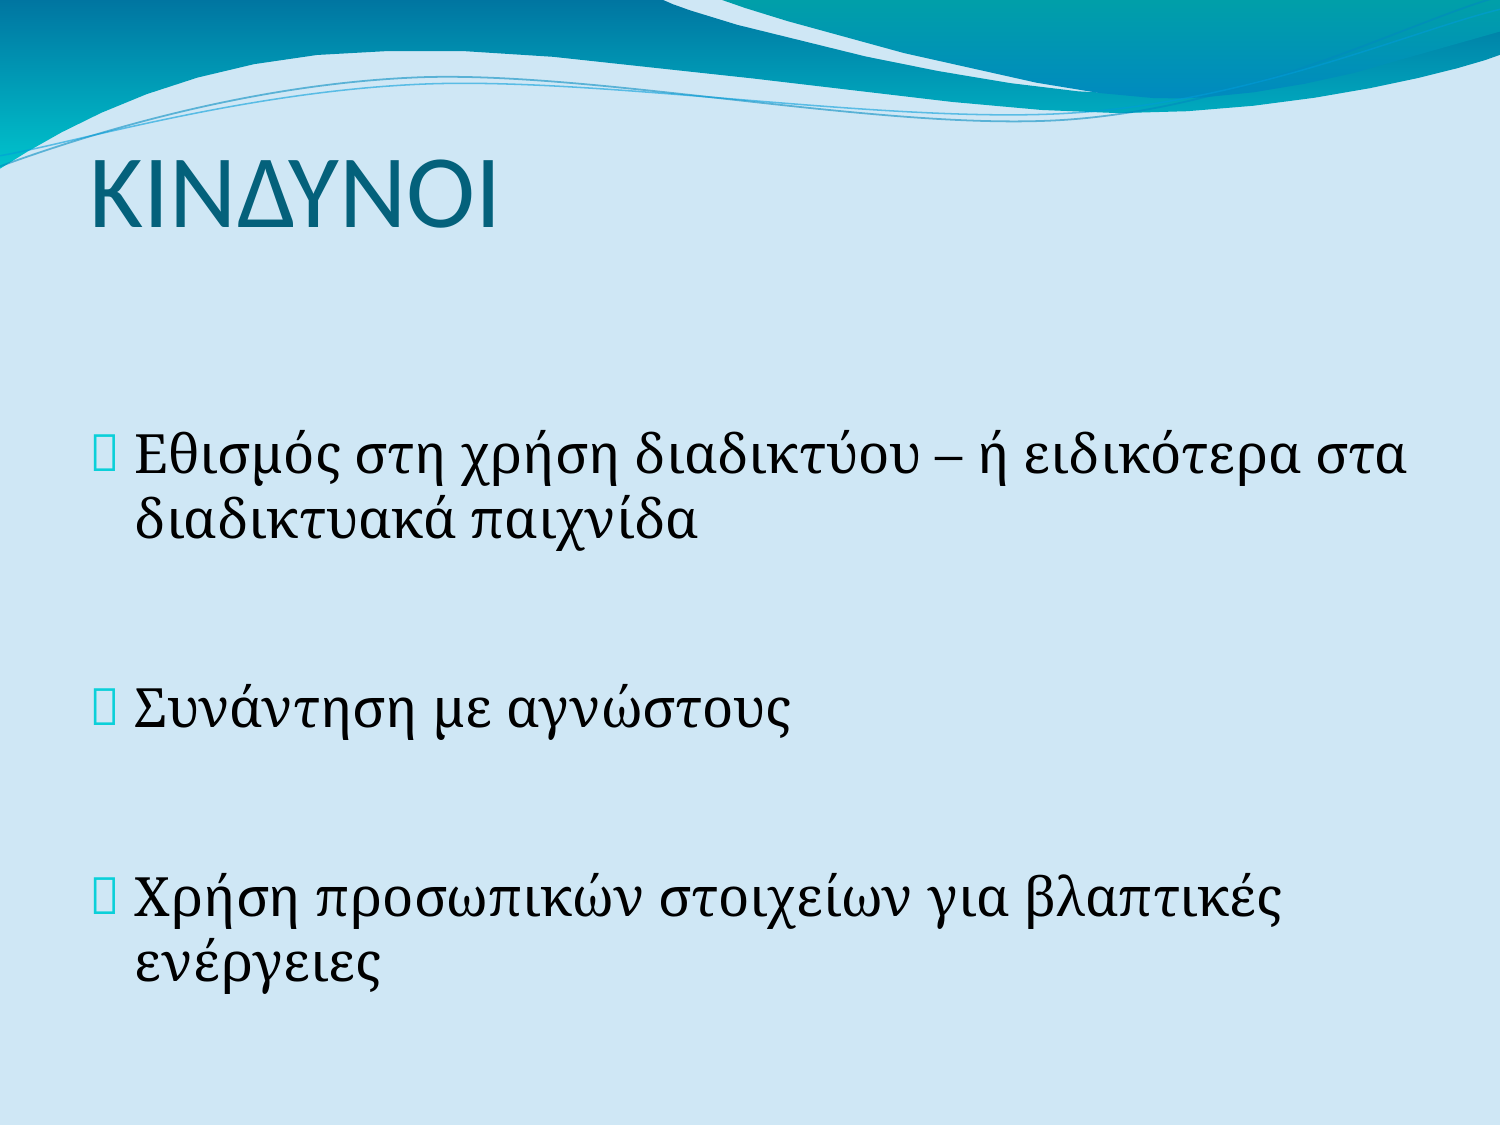

# ΚΙΝΔΥΝΟΙ
Εθισμός στη χρήση διαδικτύου – ή ειδικότερα στα διαδικτυακά παιχνίδα
Συνάντηση με αγνώστους
Χρήση προσωπικών στοιχείων για βλαπτικές ενέργειες
Sexting (ανταλλαγή σεξιστικών πληροφοριών με αγνώστους)